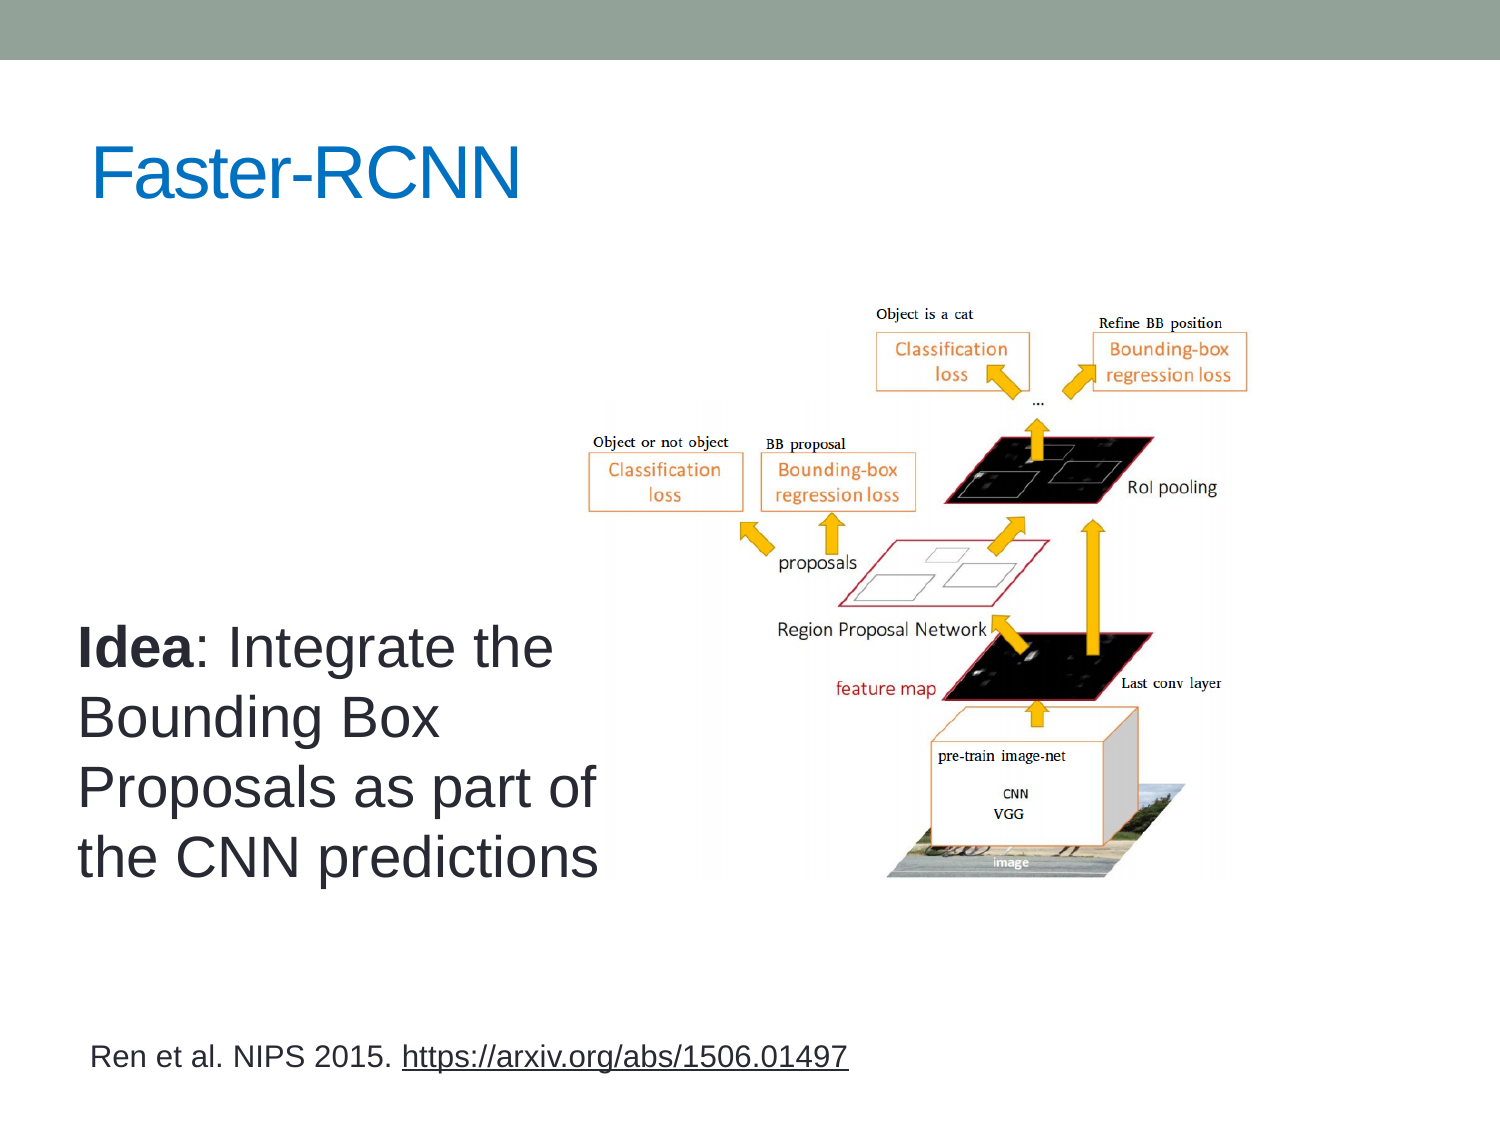

# Faster-RCNN
Idea: Integrate the Bounding Box
Proposals as part of the CNN predictions
Ren et al. NIPS 2015. https://arxiv.org/abs/1506.01497